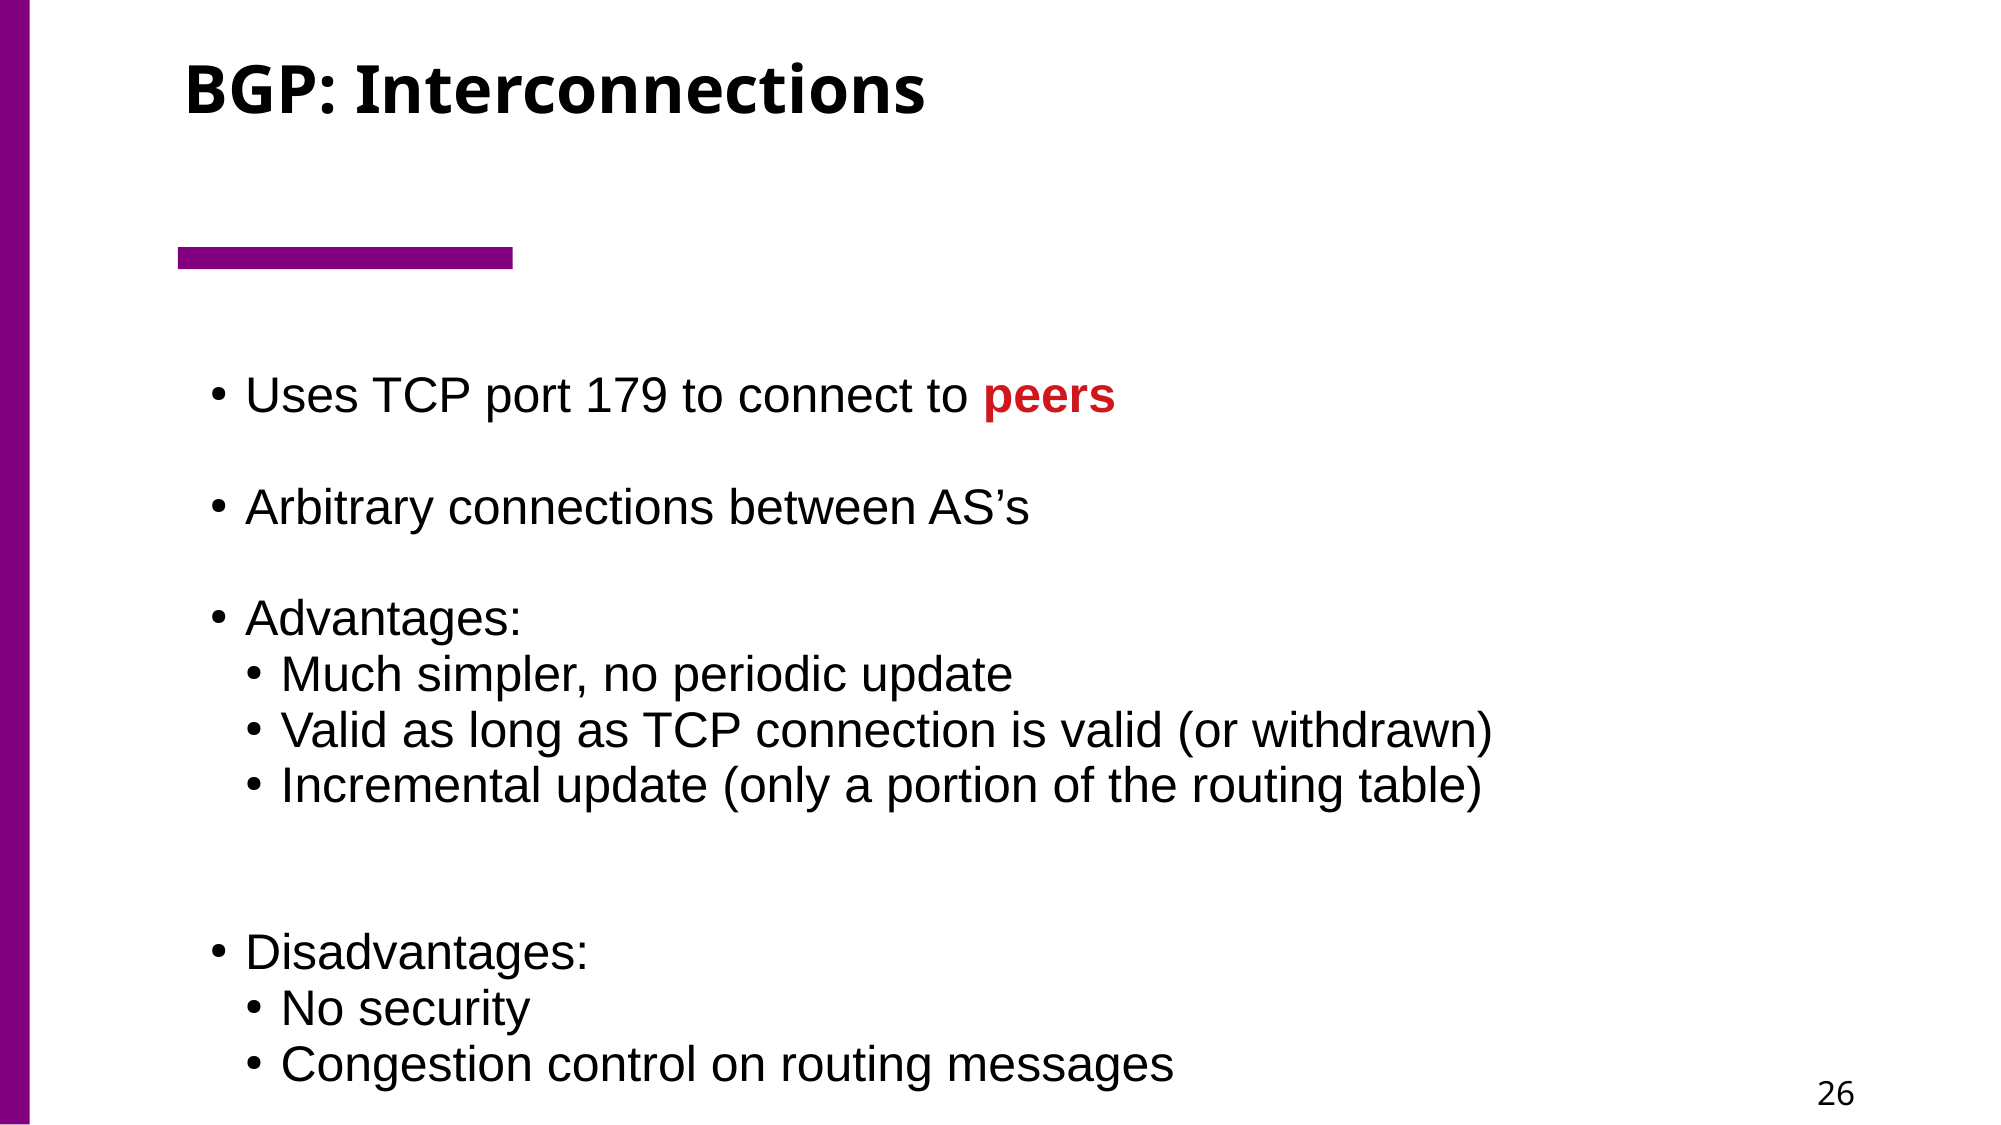

# BGP: Interconnections
Uses TCP port 179 to connect to peers
Arbitrary connections between AS’s
Advantages:
Much simpler, no periodic update
Valid as long as TCP connection is valid (or withdrawn)
Incremental update (only a portion of the routing table)
Disadvantages:
No security
Congestion control on routing messages